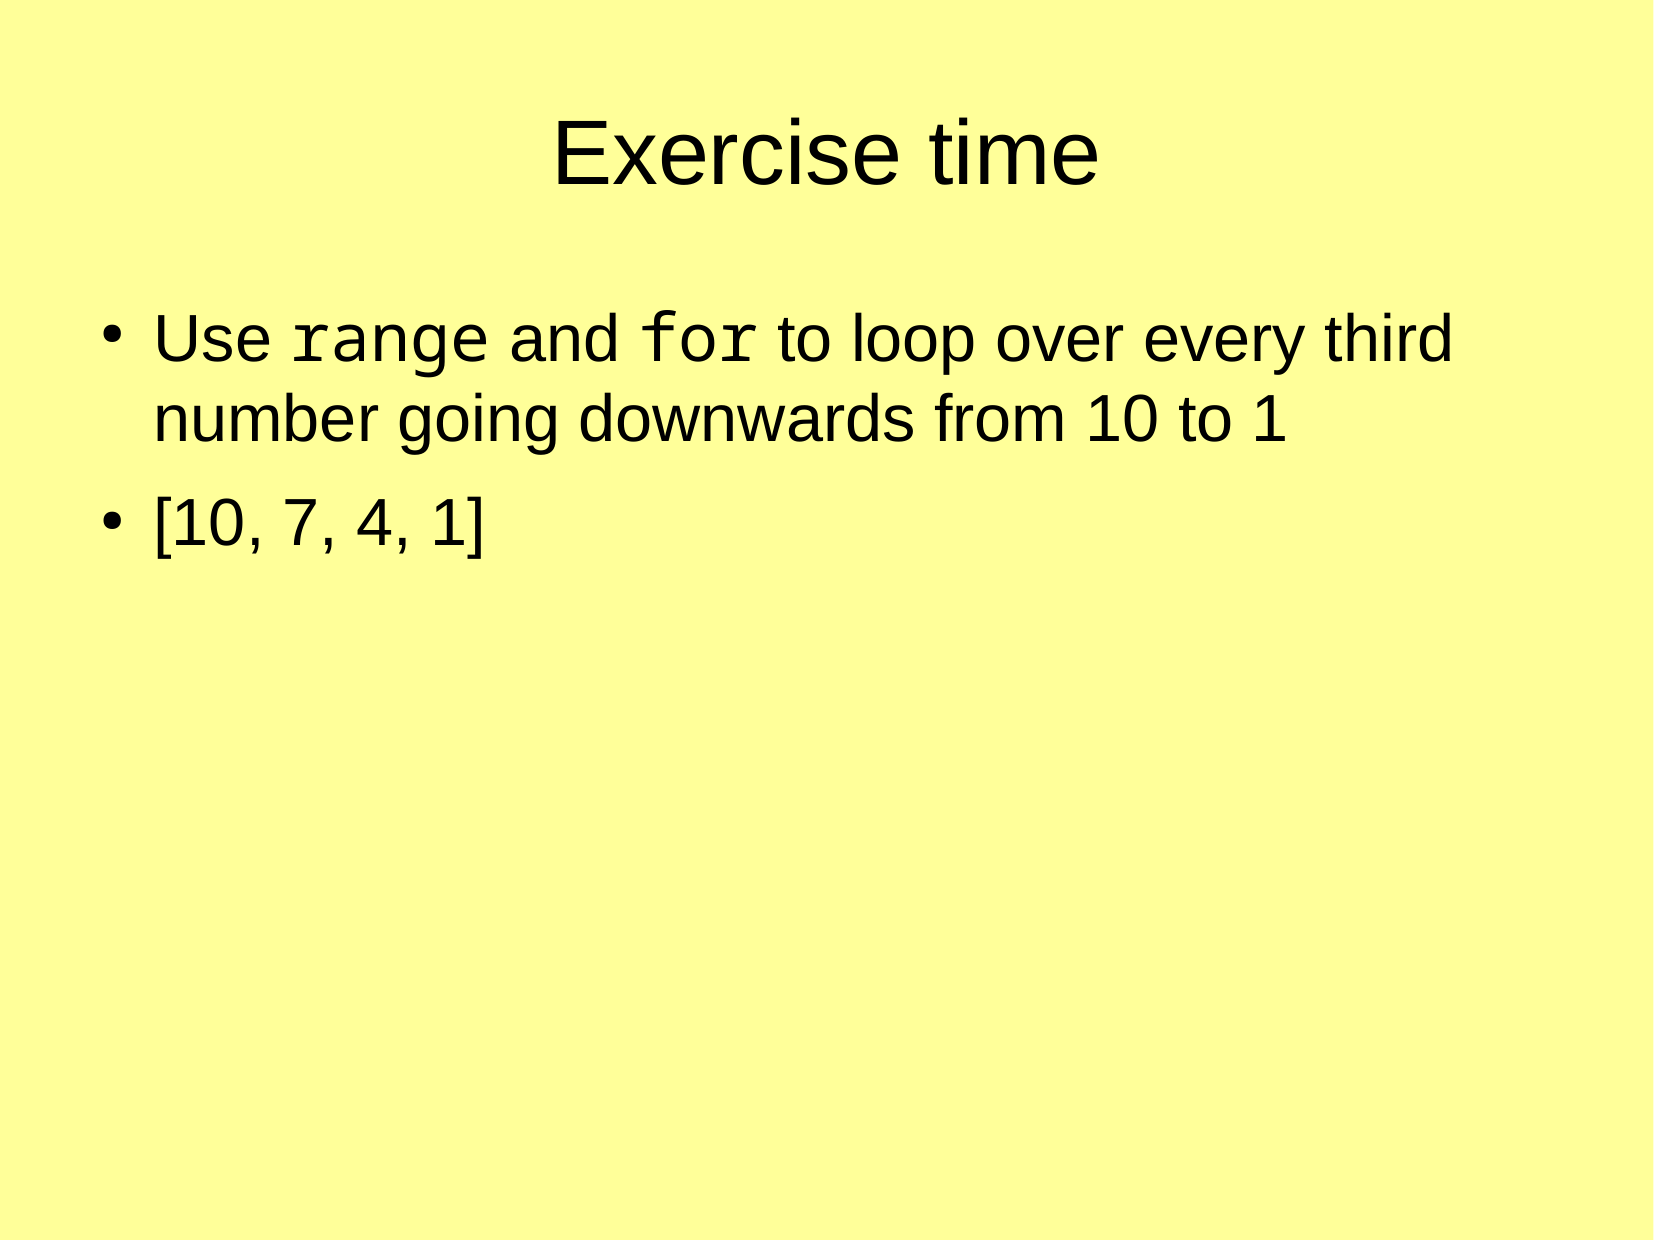

# Exercise time
Use range and for to loop over every third number going downwards from 10 to 1
[10, 7, 4, 1]